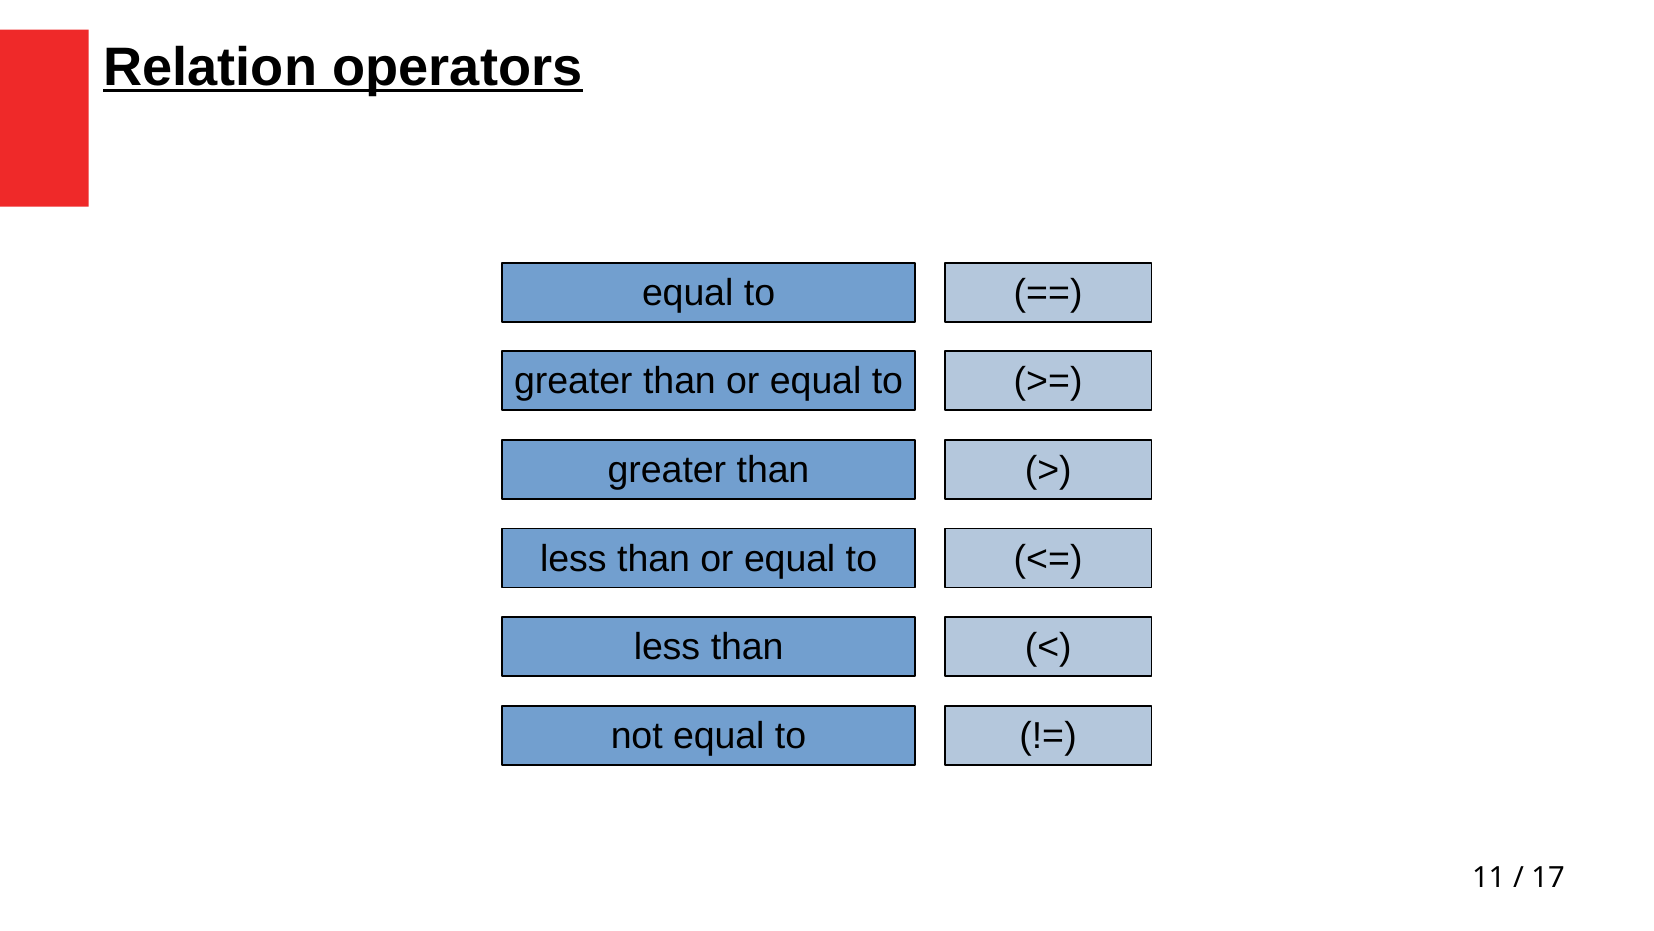

Relation operators
equal to
(==)
greater than or equal to
(>=)
greater than
(>)
less than or equal to
(<=)
less than
(<)
not equal to
(!=)
11